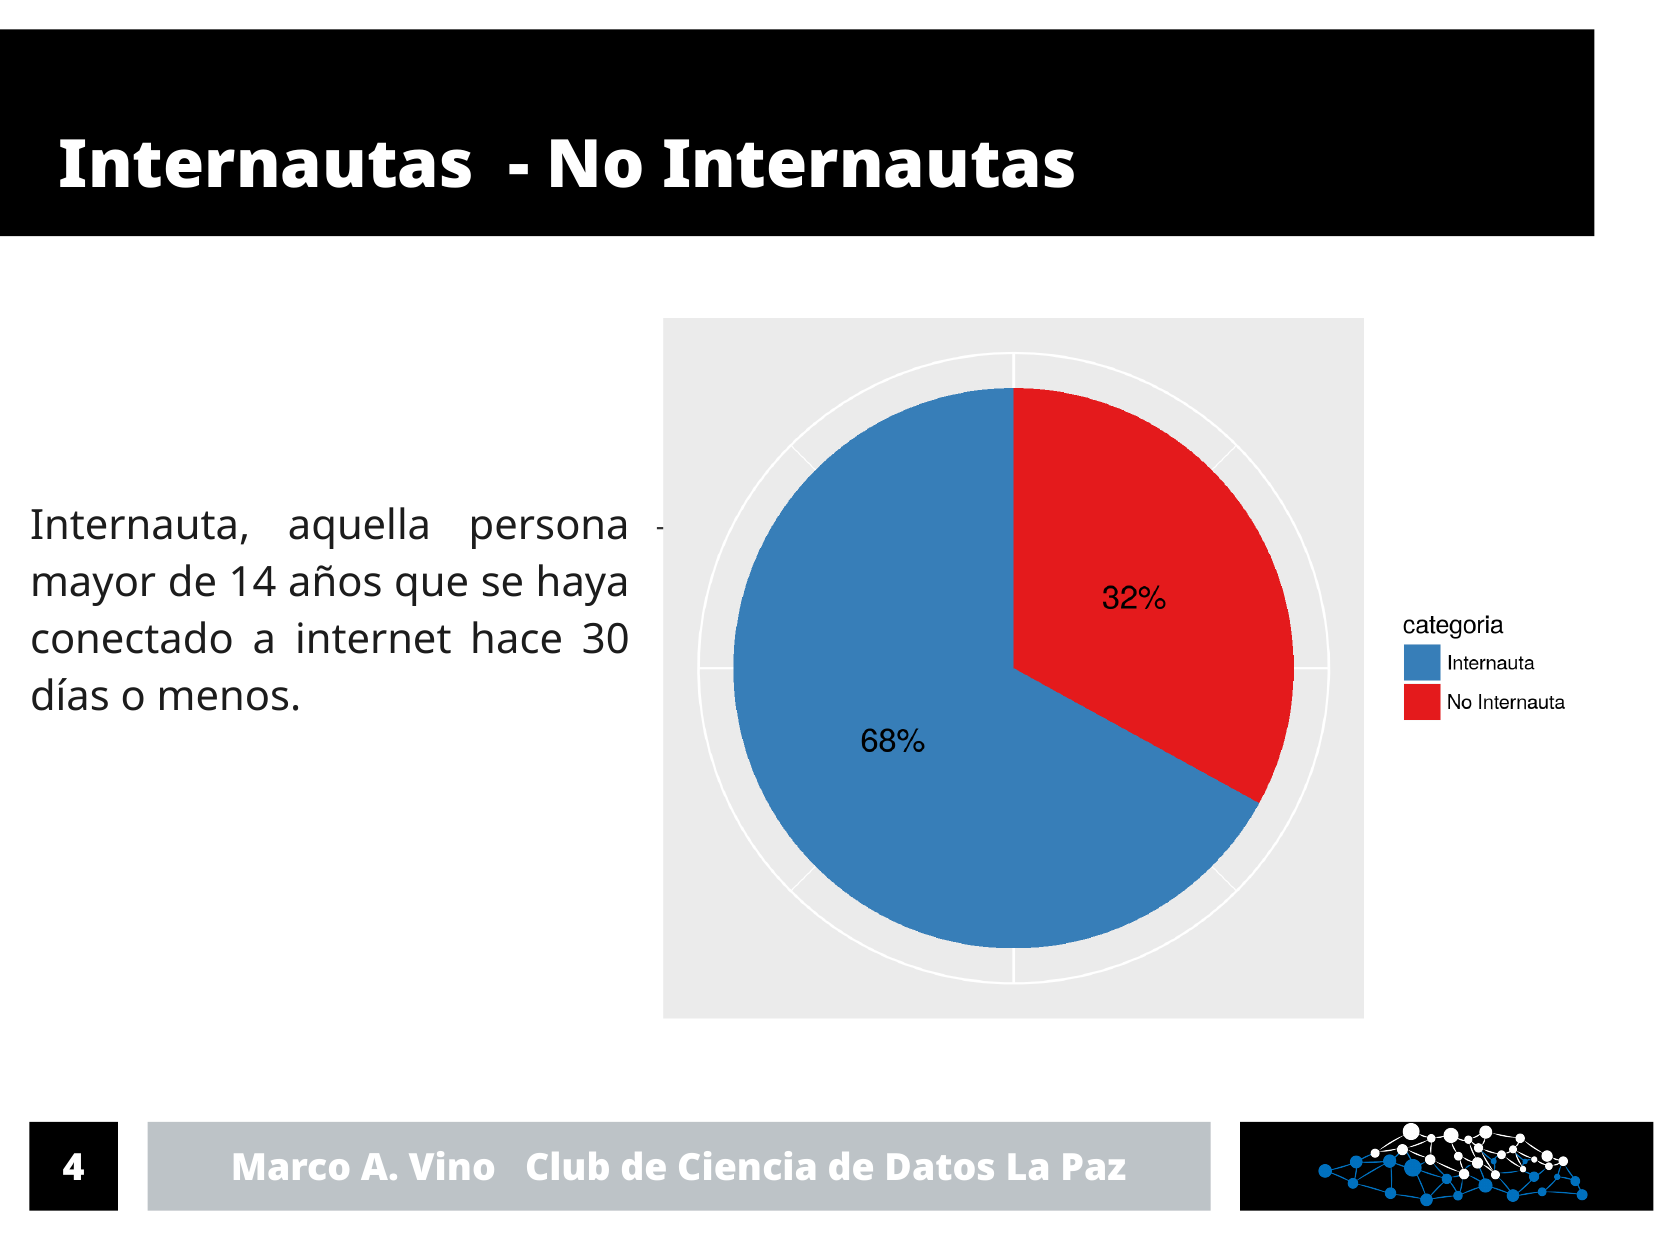

# Internautas - No Internautas
Internauta, aquella persona mayor de 14 años que se haya conectado a internet hace 30 días o menos.
4